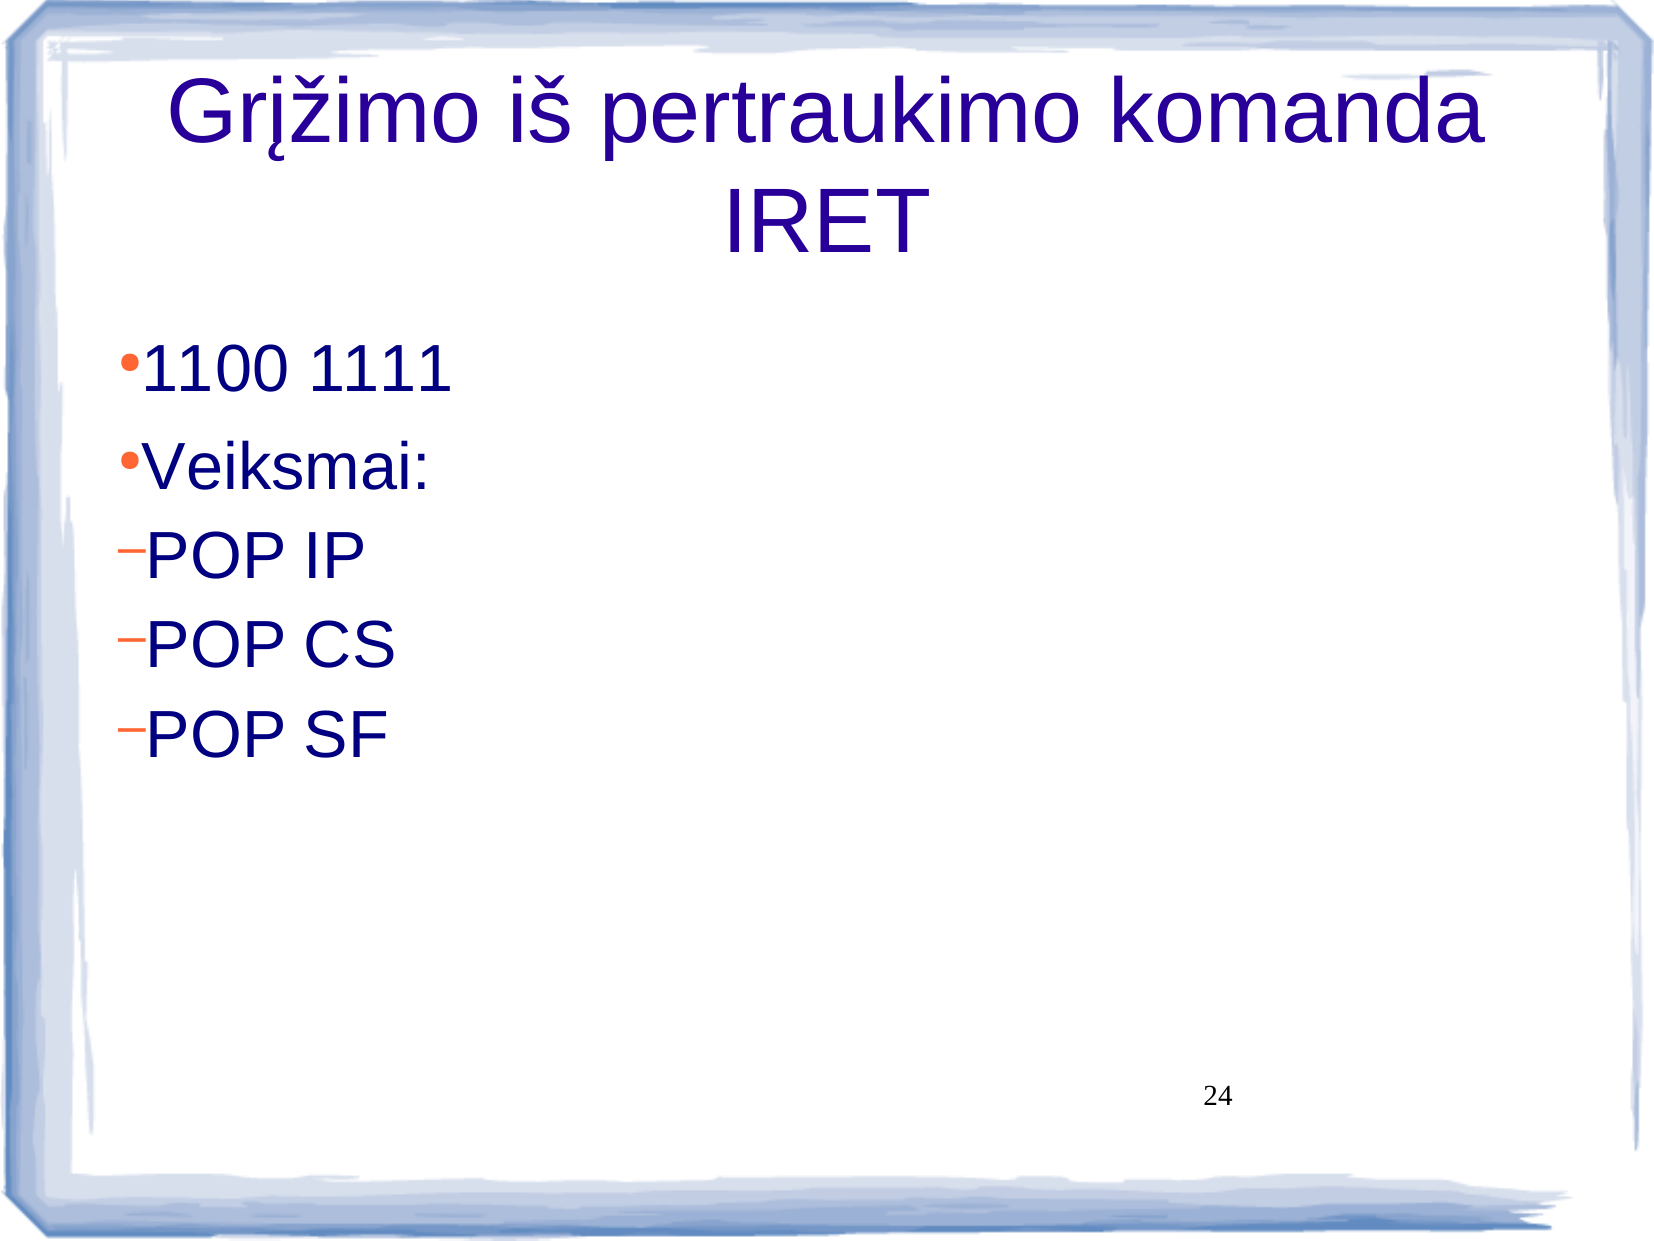

# Grįžimo iš pertraukimo komanda IRET
1100 1111
Veiksmai:
POP IP
POP CS
POP SF